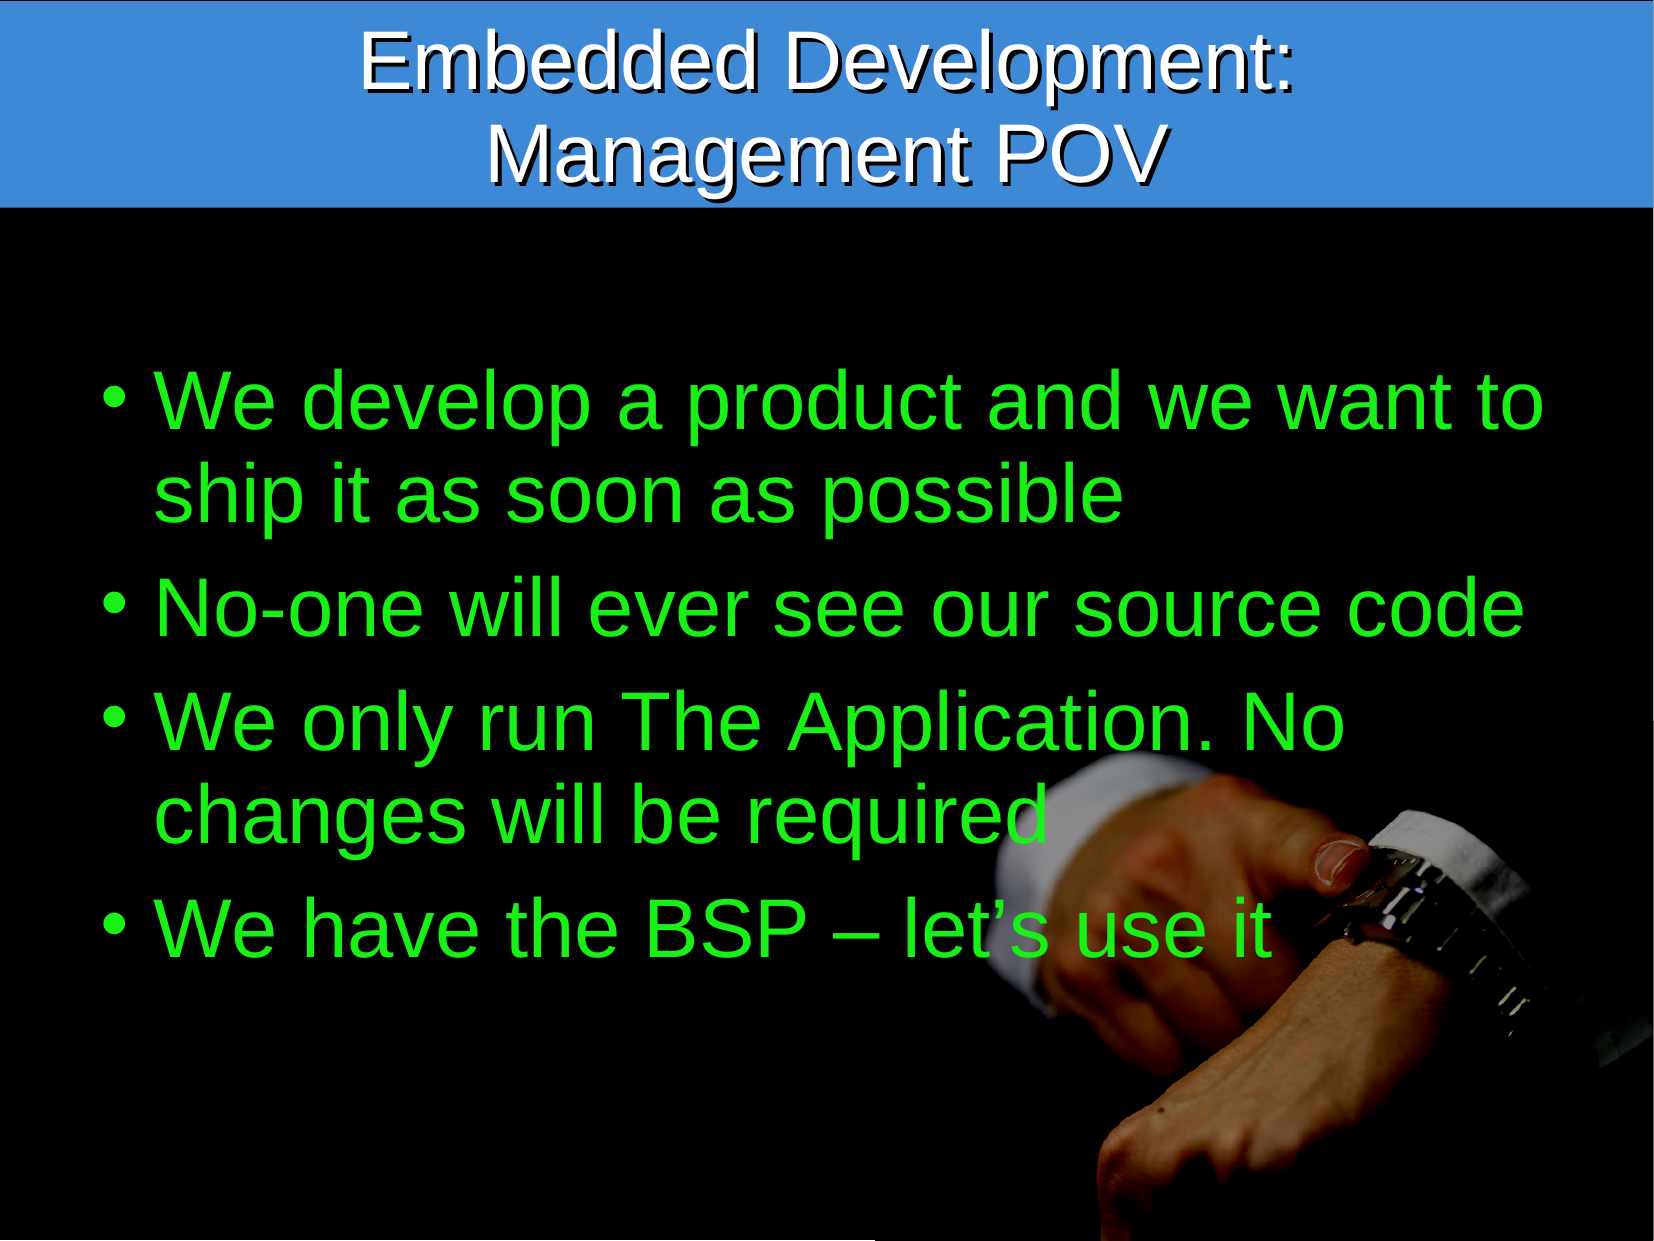

Embedded Development:
Management POV
# We develop a product and we want to ship it as soon as possible
No-one will ever see our source code
We only run The Application. No changes will be required
We have the BSP – let’s use it